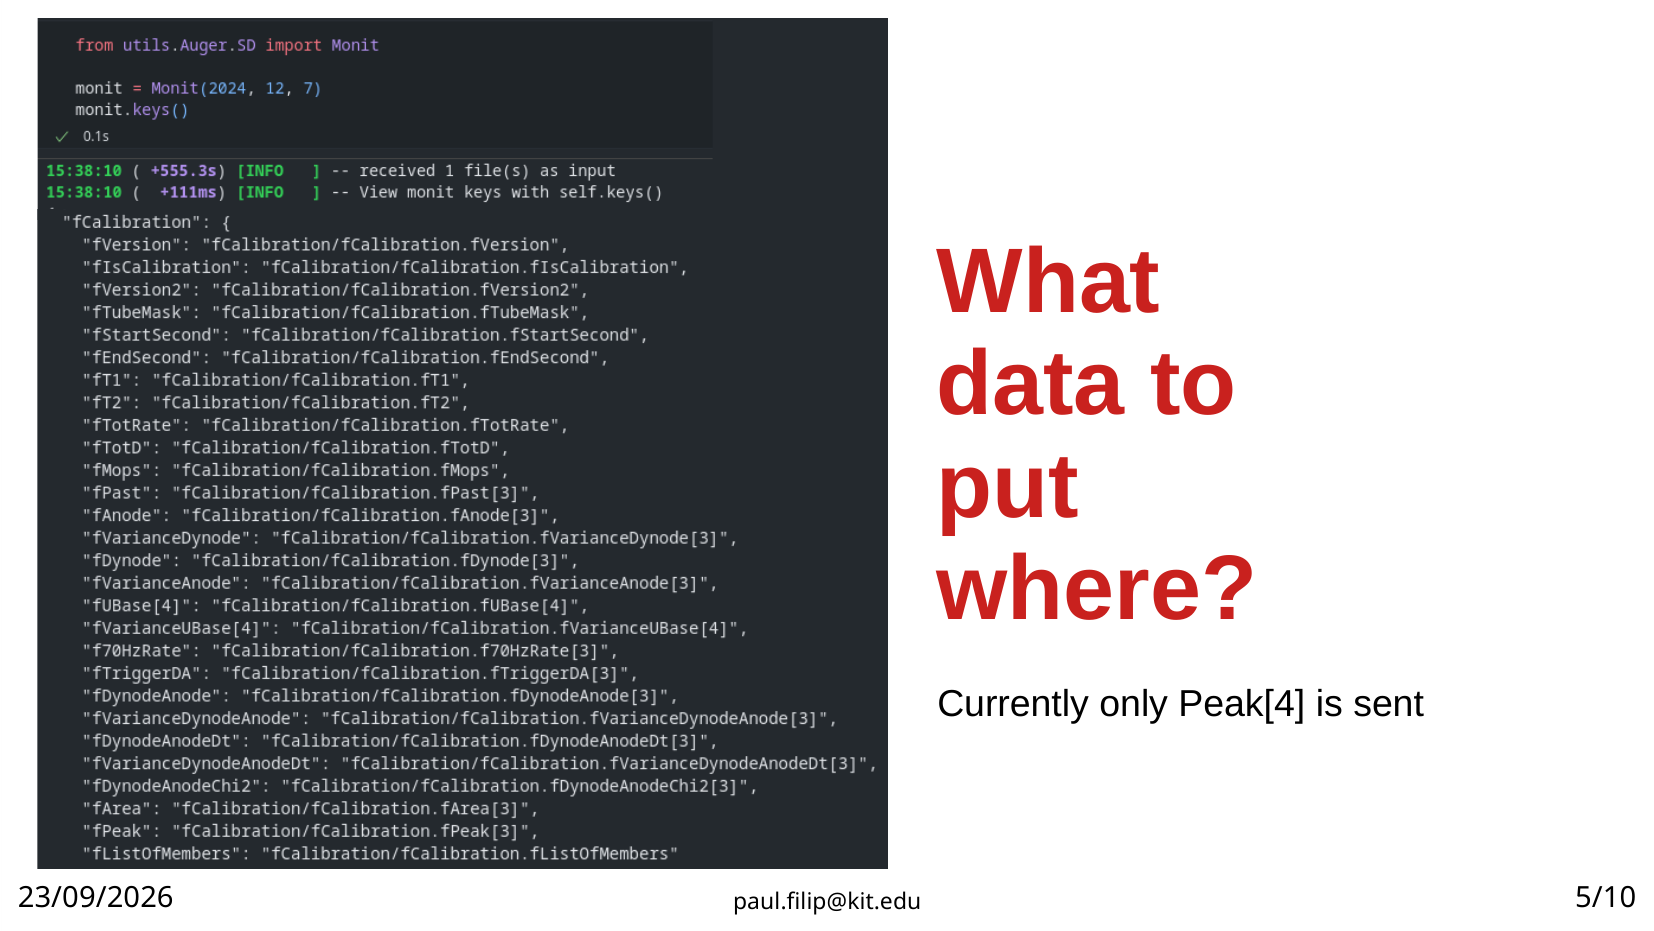

#
What data to put where?
Currently only Peak[4] is sent
paul.filip@kit.edu
5